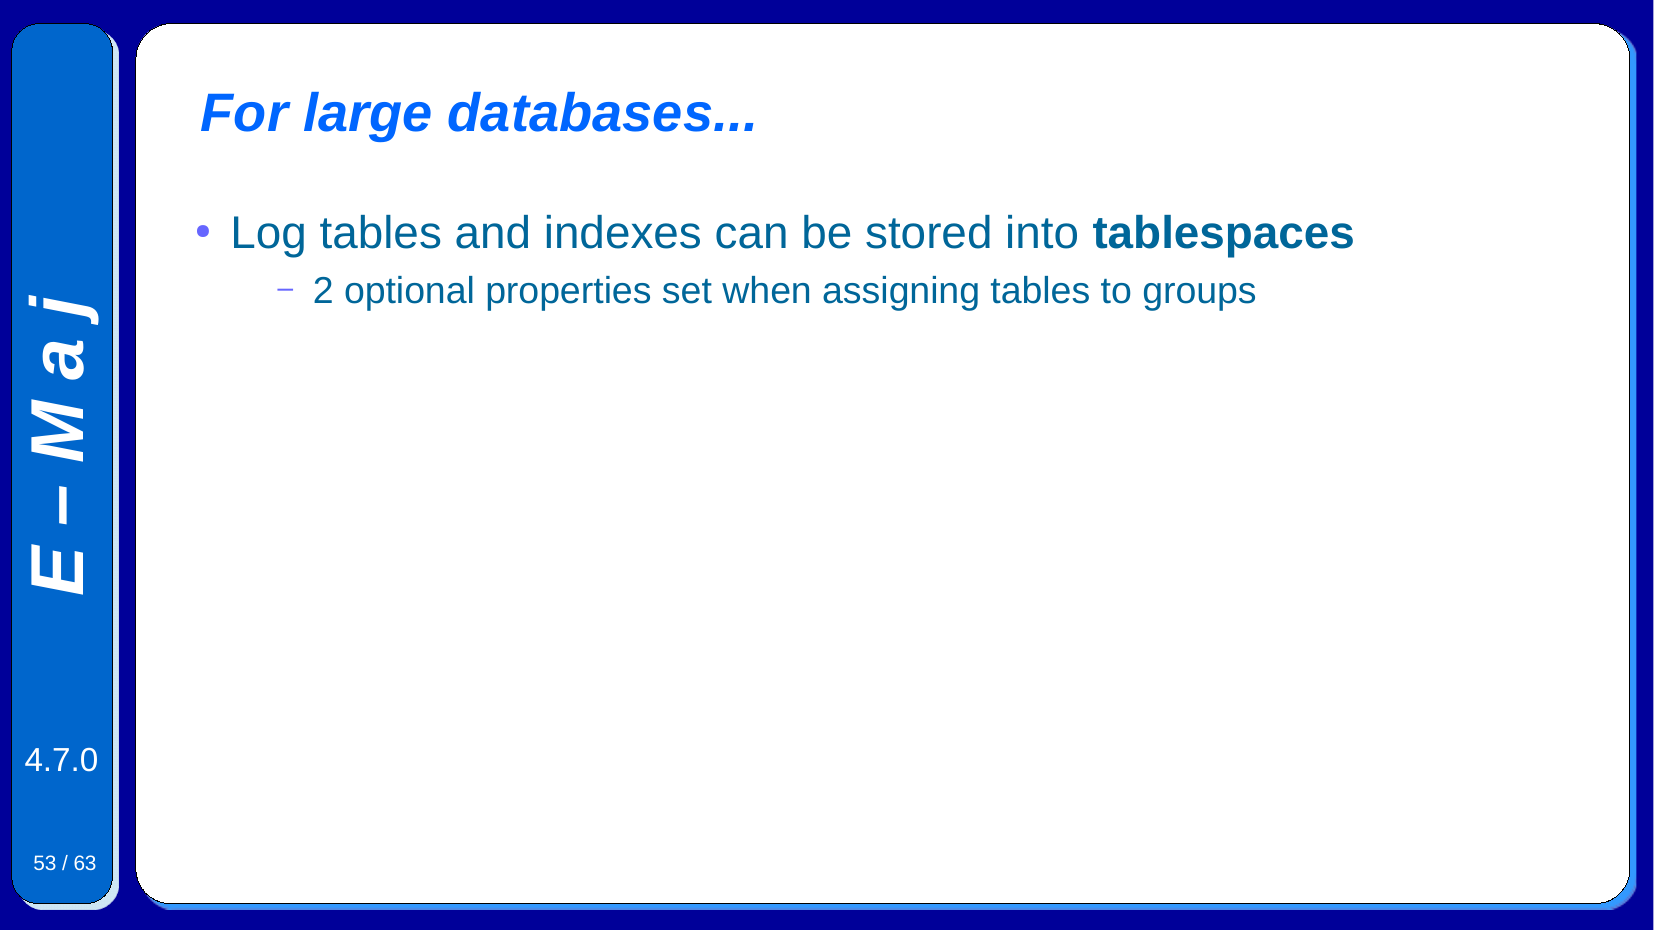

# For large databases...
Log tables and indexes can be stored into tablespaces
2 optional properties set when assigning tables to groups